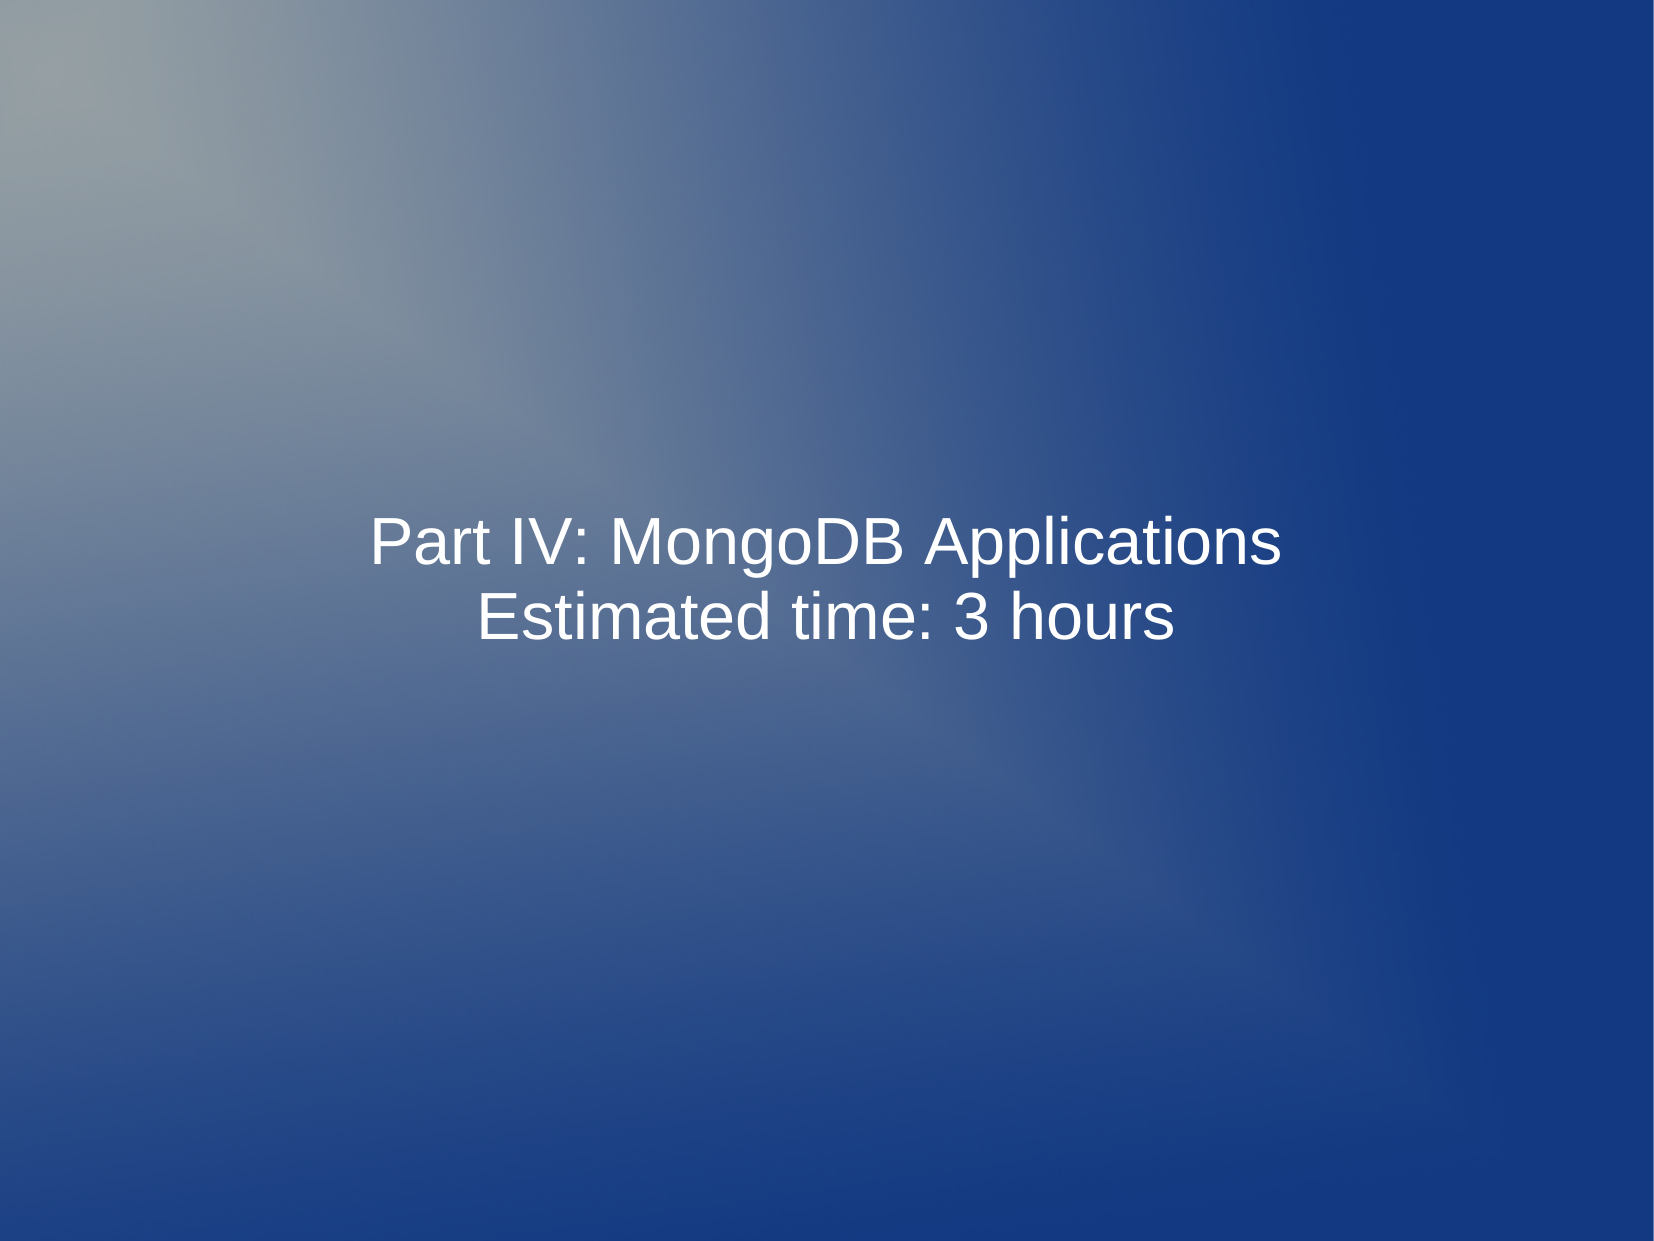

# Part IV: MongoDB Applications
Estimated time: 3 hours